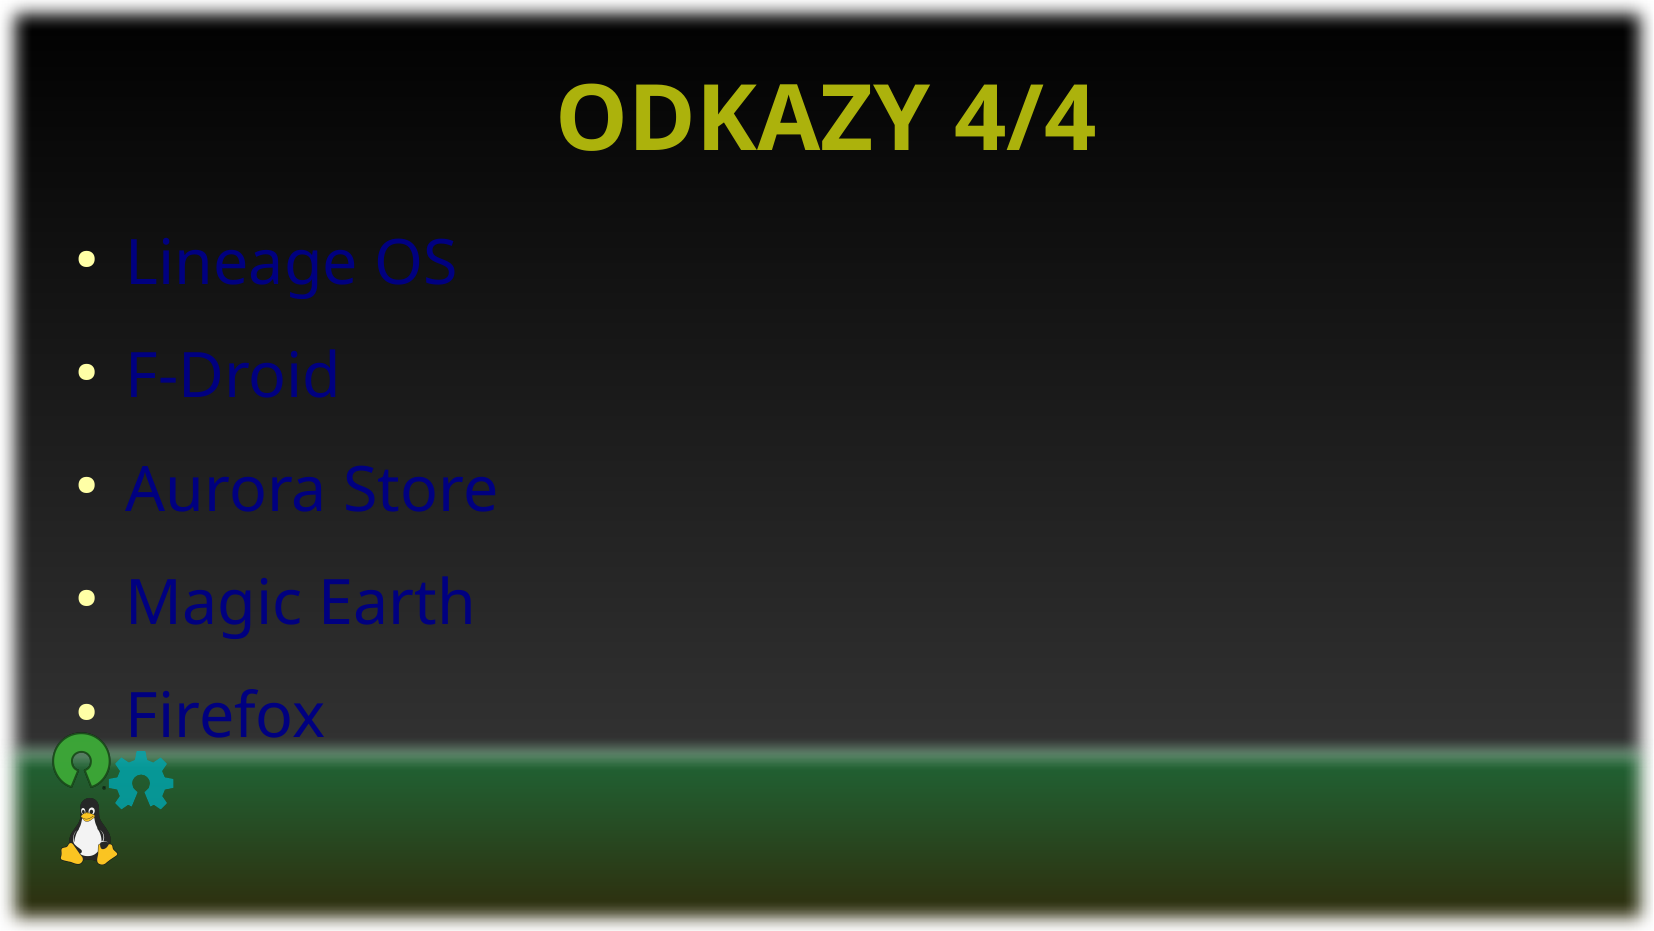

# Odkazy 4/4
Lineage OS
F-Droid
Aurora Store
Magic Earth
Firefox